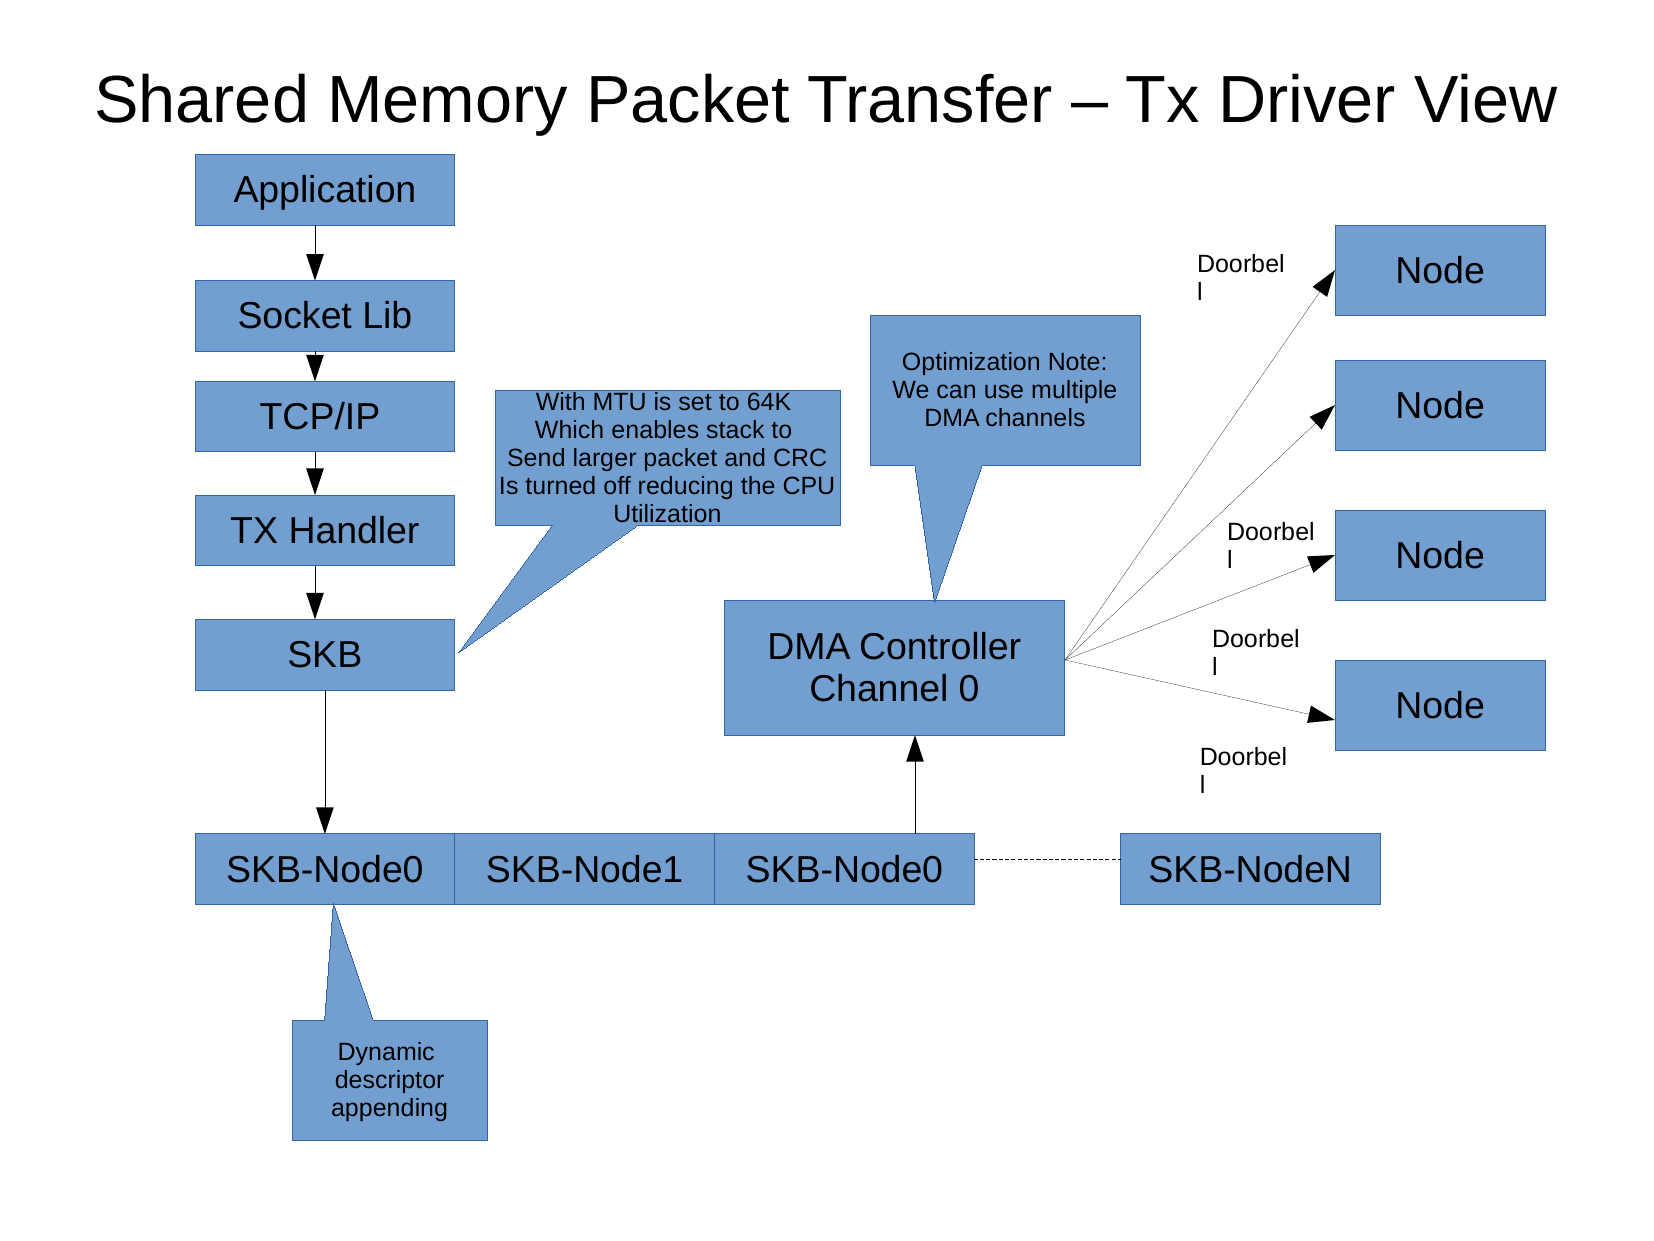

# Shared Memory Packet Transfer – Tx Driver View
Application
Node
Doorbell
Socket Lib
Optimization Note:
We can use multiple
DMA channels
Node
TCP/IP
With MTU is set to 64K
Which enables stack to
Send larger packet and CRC
Is turned off reducing the CPU
Utilization
TX Handler
Doorbell
Node
DMA Controller
Channel 0
Doorbell
SKB
Node
Doorbell
SKB-Node0
SKB-Node1
SKB-Node0
SKB-NodeN
Dynamic
descriptor
appending